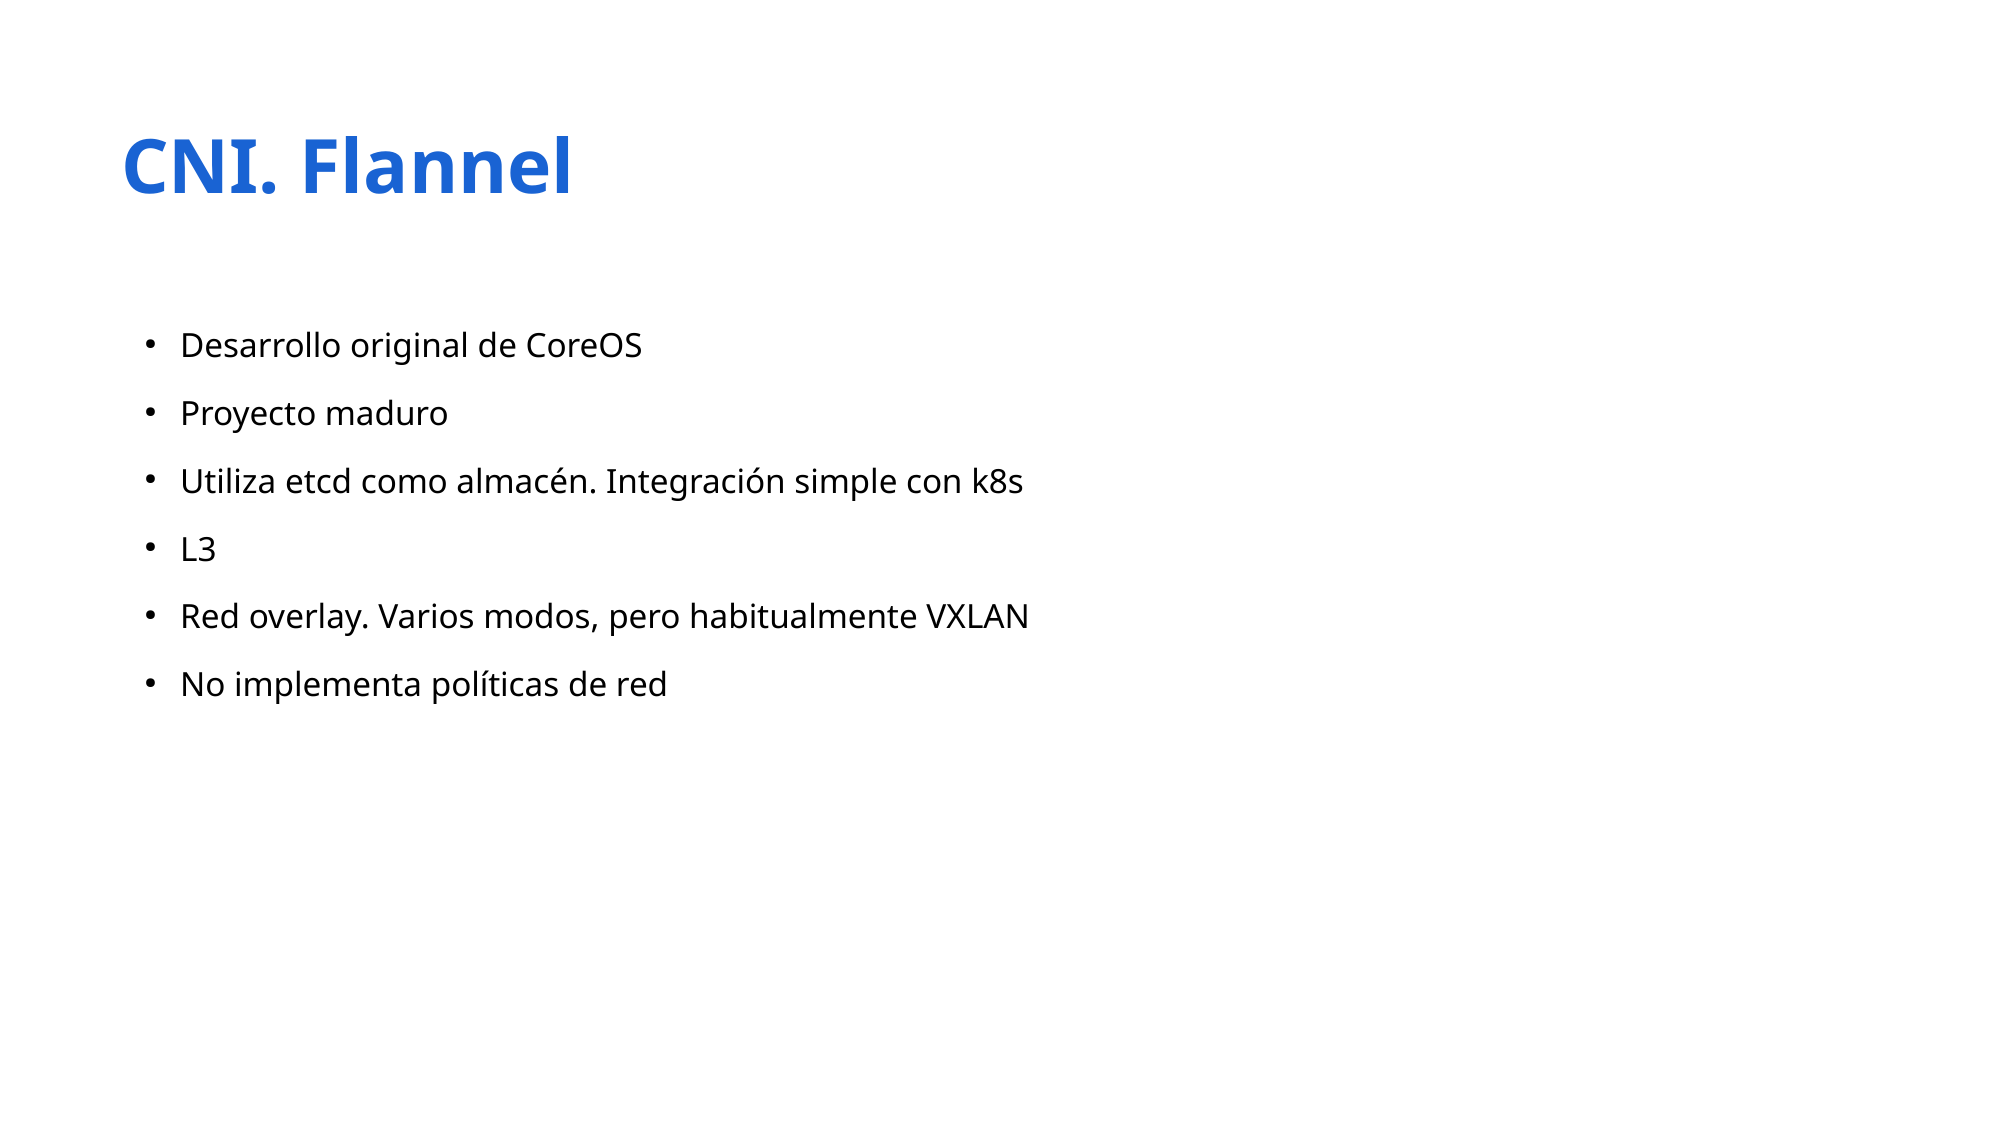

CNI. Flannel
Desarrollo original de CoreOS
Proyecto maduro
Utiliza etcd como almacén. Integración simple con k8s
L3
Red overlay. Varios modos, pero habitualmente VXLAN
No implementa políticas de red